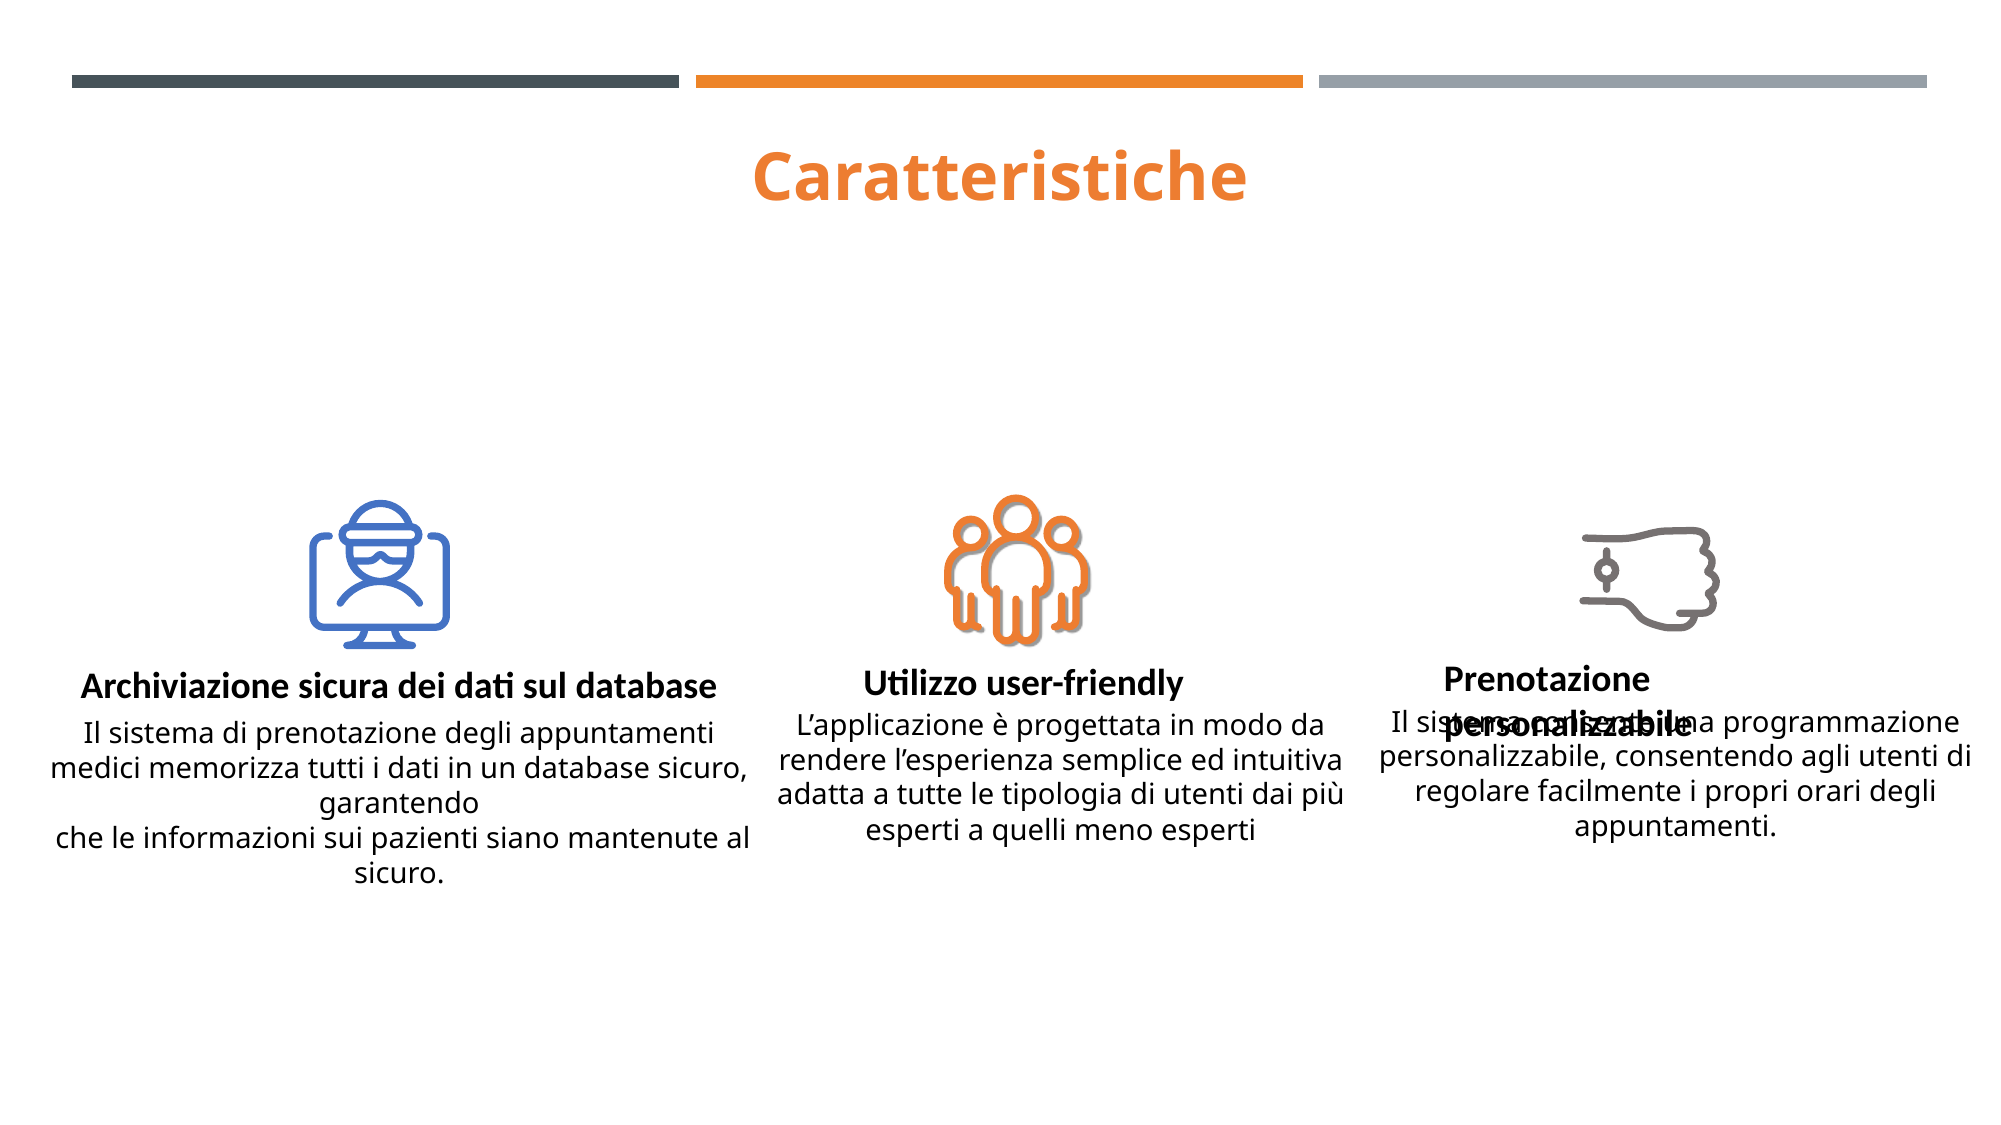

Caratteristiche
Utilizzo user-friendly
Archiviazione sicura dei dati sul database
Prenotazione personalizzabile
Il sistema consente una programmazione personalizzabile, consentendo agli utenti di regolare facilmente i propri orari degli appuntamenti.
L’applicazione è progettata in modo da rendere l’esperienza semplice ed intuitiva adatta a tutte le tipologia di utenti dai più esperti a quelli meno esperti
Il sistema di prenotazione degli appuntamenti medici memorizza tutti i dati in un database sicuro, garantendo
 che le informazioni sui pazienti siano mantenute al sicuro.